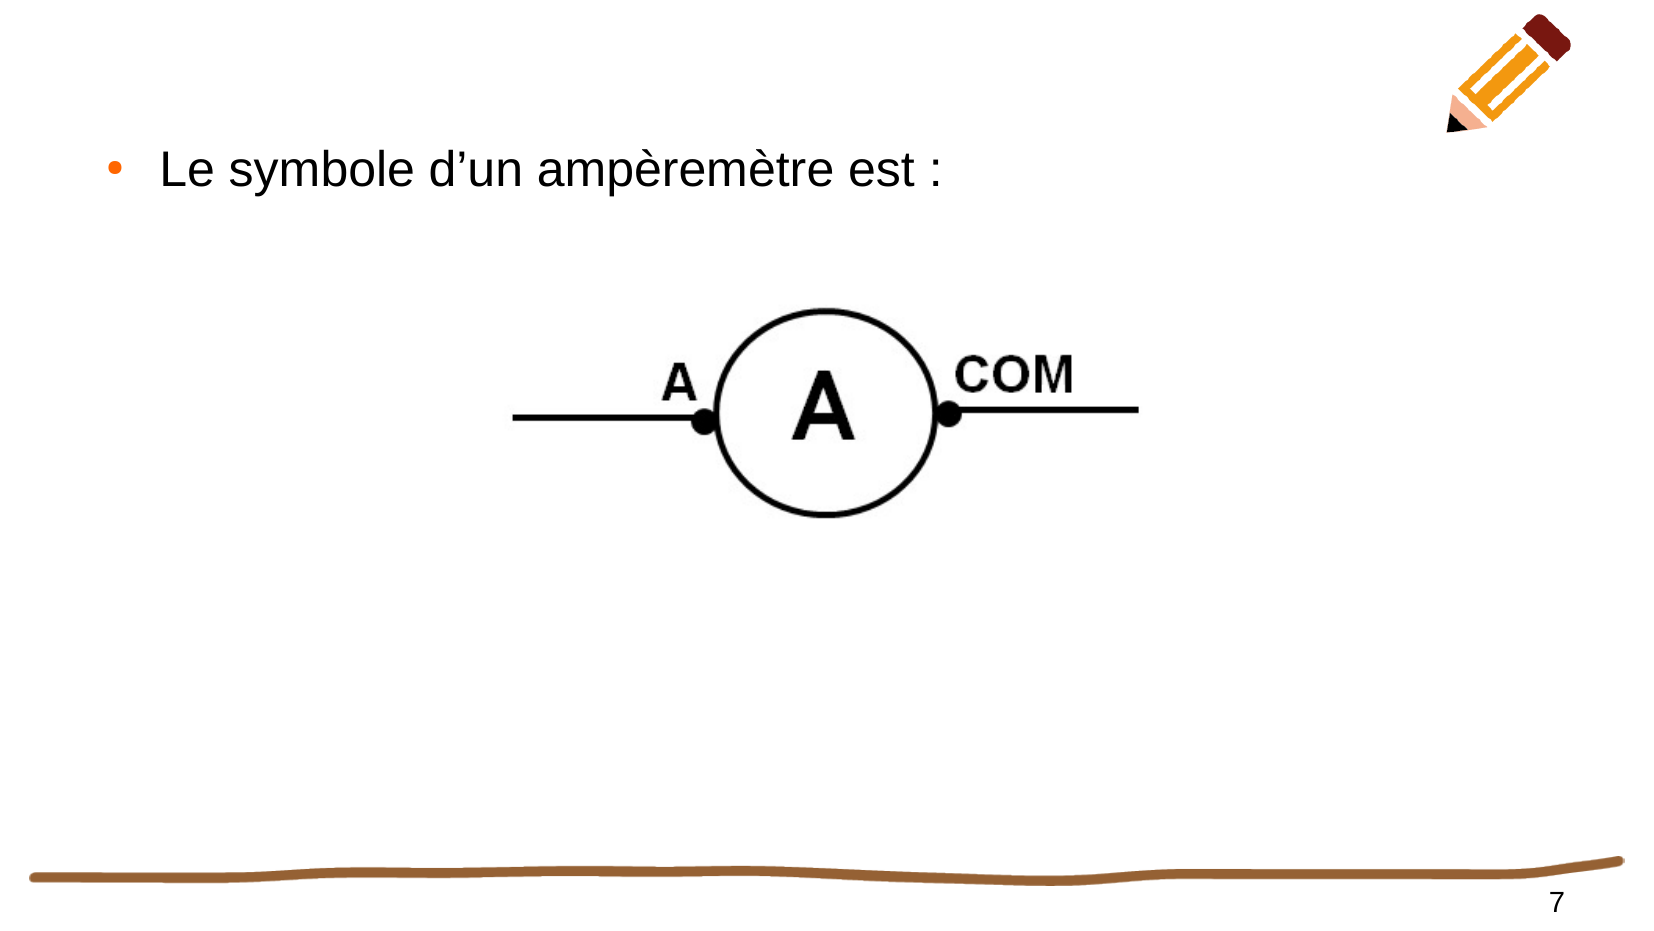

#
Le symbole d’un ampèremètre est :
7